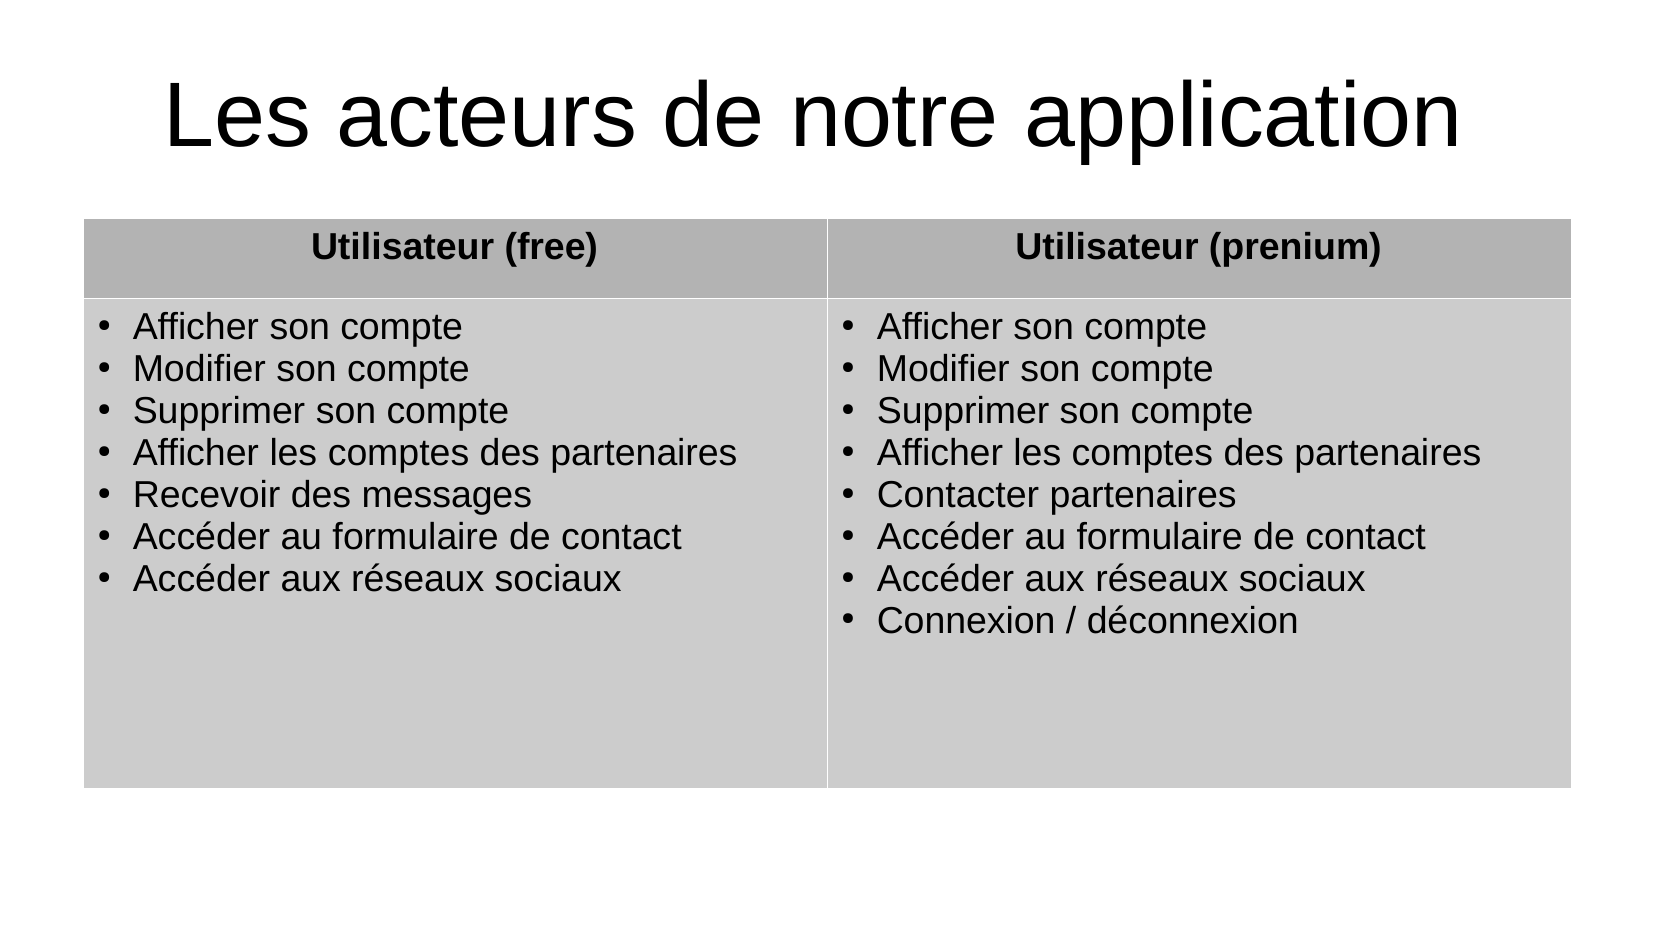

# Les acteurs de notre application
| Utilisateur (free) | Utilisateur (prenium) |
| --- | --- |
| Afficher son compte Modifier son compte Supprimer son compte Afficher les comptes des partenaires Recevoir des messages Accéder au formulaire de contact Accéder aux réseaux sociaux | Afficher son compte Modifier son compte Supprimer son compte Afficher les comptes des partenaires Contacter partenaires Accéder au formulaire de contact Accéder aux réseaux sociaux Connexion / déconnexion |